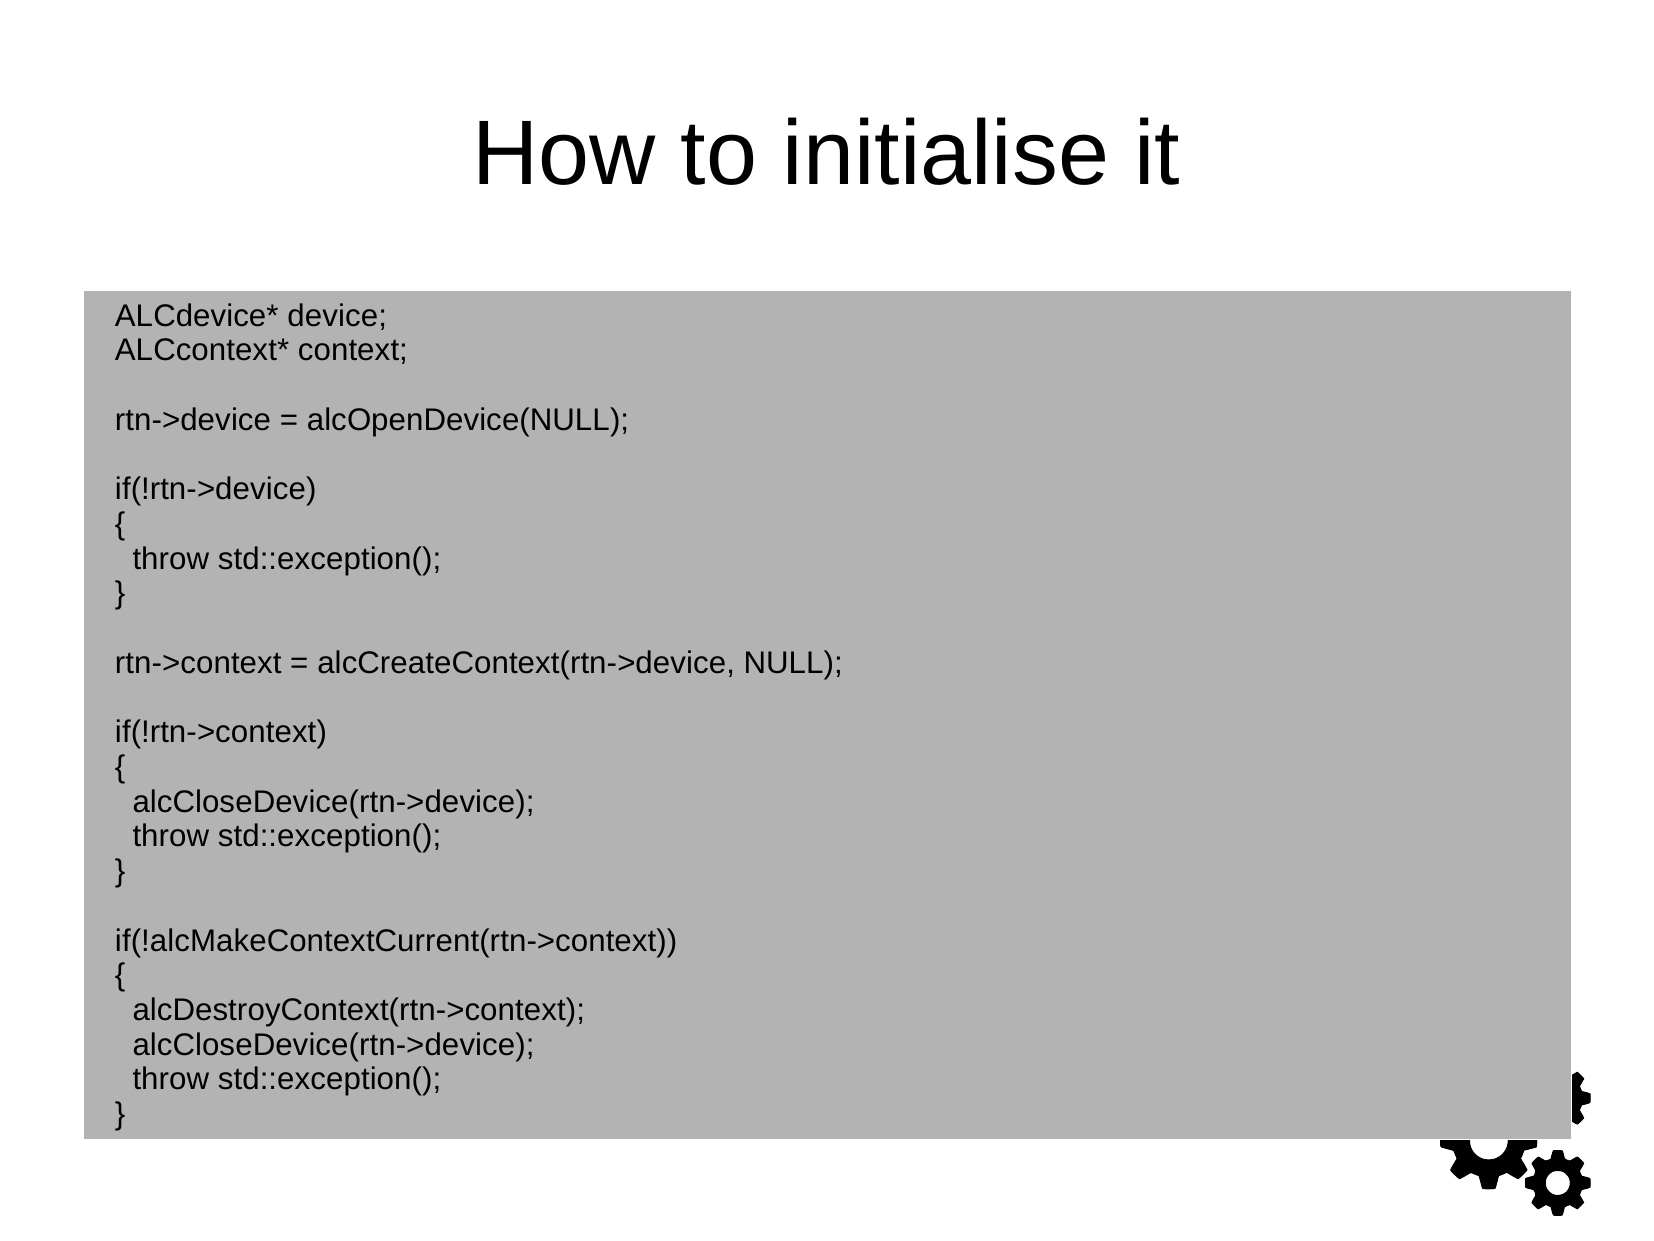

# How to initialise it
| ALCdevice\* device; ALCcontext\* context; rtn->device = alcOpenDevice(NULL); if(!rtn->device) { throw std::exception(); } rtn->context = alcCreateContext(rtn->device, NULL); if(!rtn->context) { alcCloseDevice(rtn->device); throw std::exception(); } if(!alcMakeContextCurrent(rtn->context)) { alcDestroyContext(rtn->context); alcCloseDevice(rtn->device); throw std::exception(); } |
| --- |